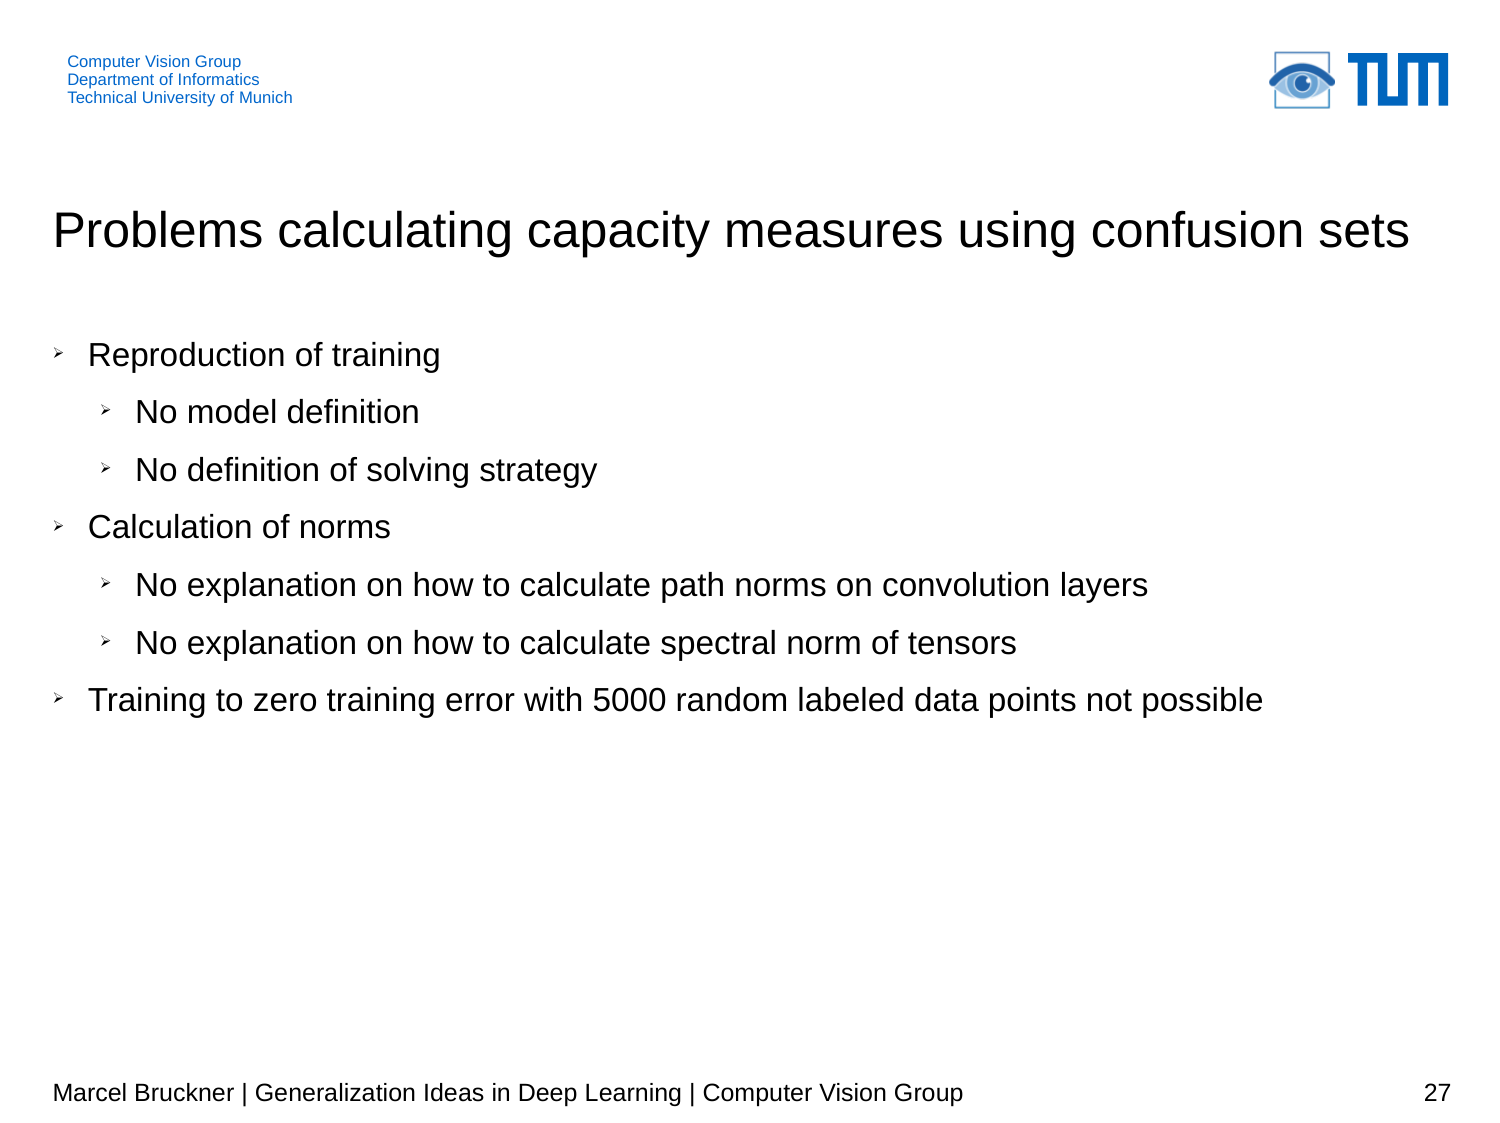

# Problems calculating capacity measures using confusion sets
Reproduction of training
No model definition
No definition of solving strategy
Calculation of norms
No explanation on how to calculate path norms on convolution layers
No explanation on how to calculate spectral norm of tensors
Training to zero training error with 5000 random labeled data points not possible
Marcel Bruckner | Generalization Ideas in Deep Learning | Computer Vision Group
27